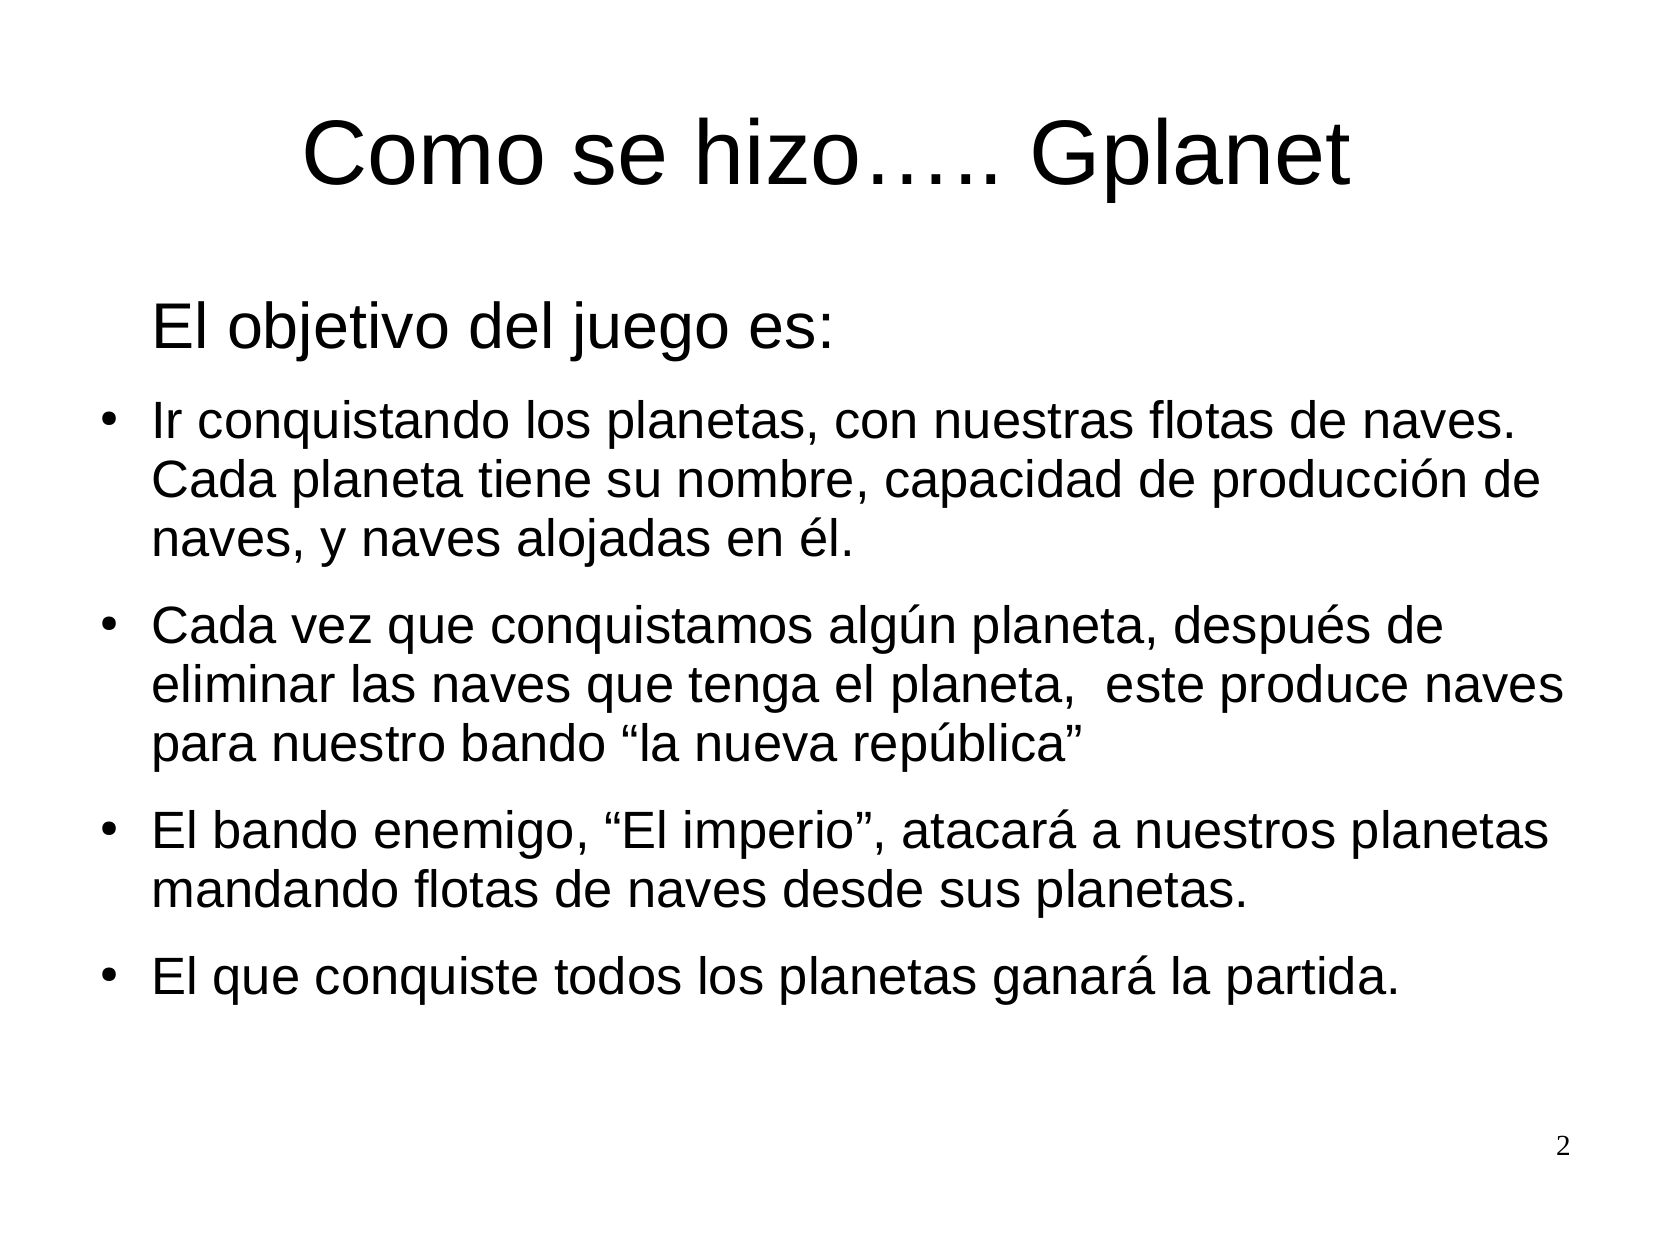

# Como se hizo….. Gplanet
El objetivo del juego es:
Ir conquistando los planetas, con nuestras flotas de naves. Cada planeta tiene su nombre, capacidad de producción de naves, y naves alojadas en él.
Cada vez que conquistamos algún planeta, después de eliminar las naves que tenga el planeta, este produce naves para nuestro bando “la nueva república”
El bando enemigo, “El imperio”, atacará a nuestros planetas mandando flotas de naves desde sus planetas.
El que conquiste todos los planetas ganará la partida.
2